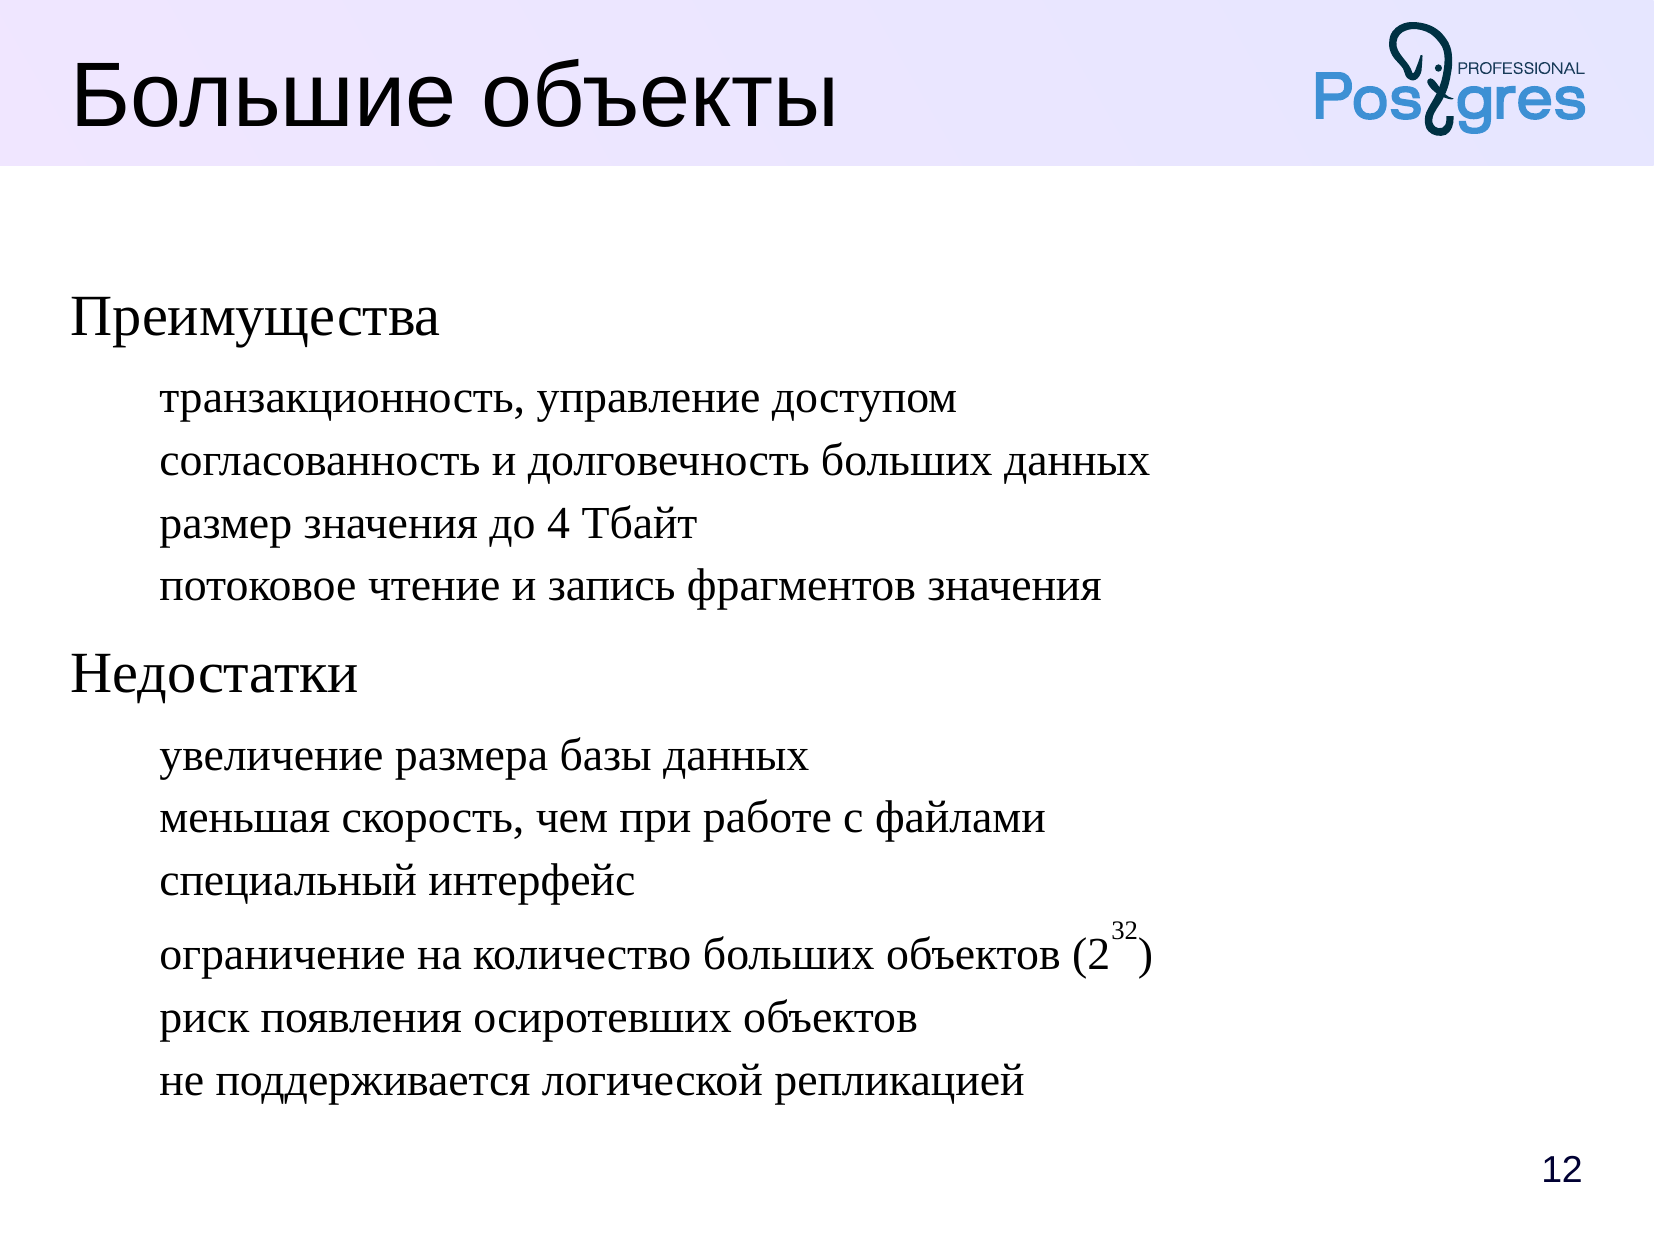

# Большие объекты
Преимущества
транзакционность, управление доступом
согласованность и долговечность больших данных
размер значения до 4 Тбайт
потоковое чтение и запись фрагментов значения
Недостатки
увеличение размера базы данных
меньшая скорость, чем при работе с файлами
специальный интерфейс
ограничение на количество больших объектов (232)
риск появления осиротевших объектов
не поддерживается логической репликацией